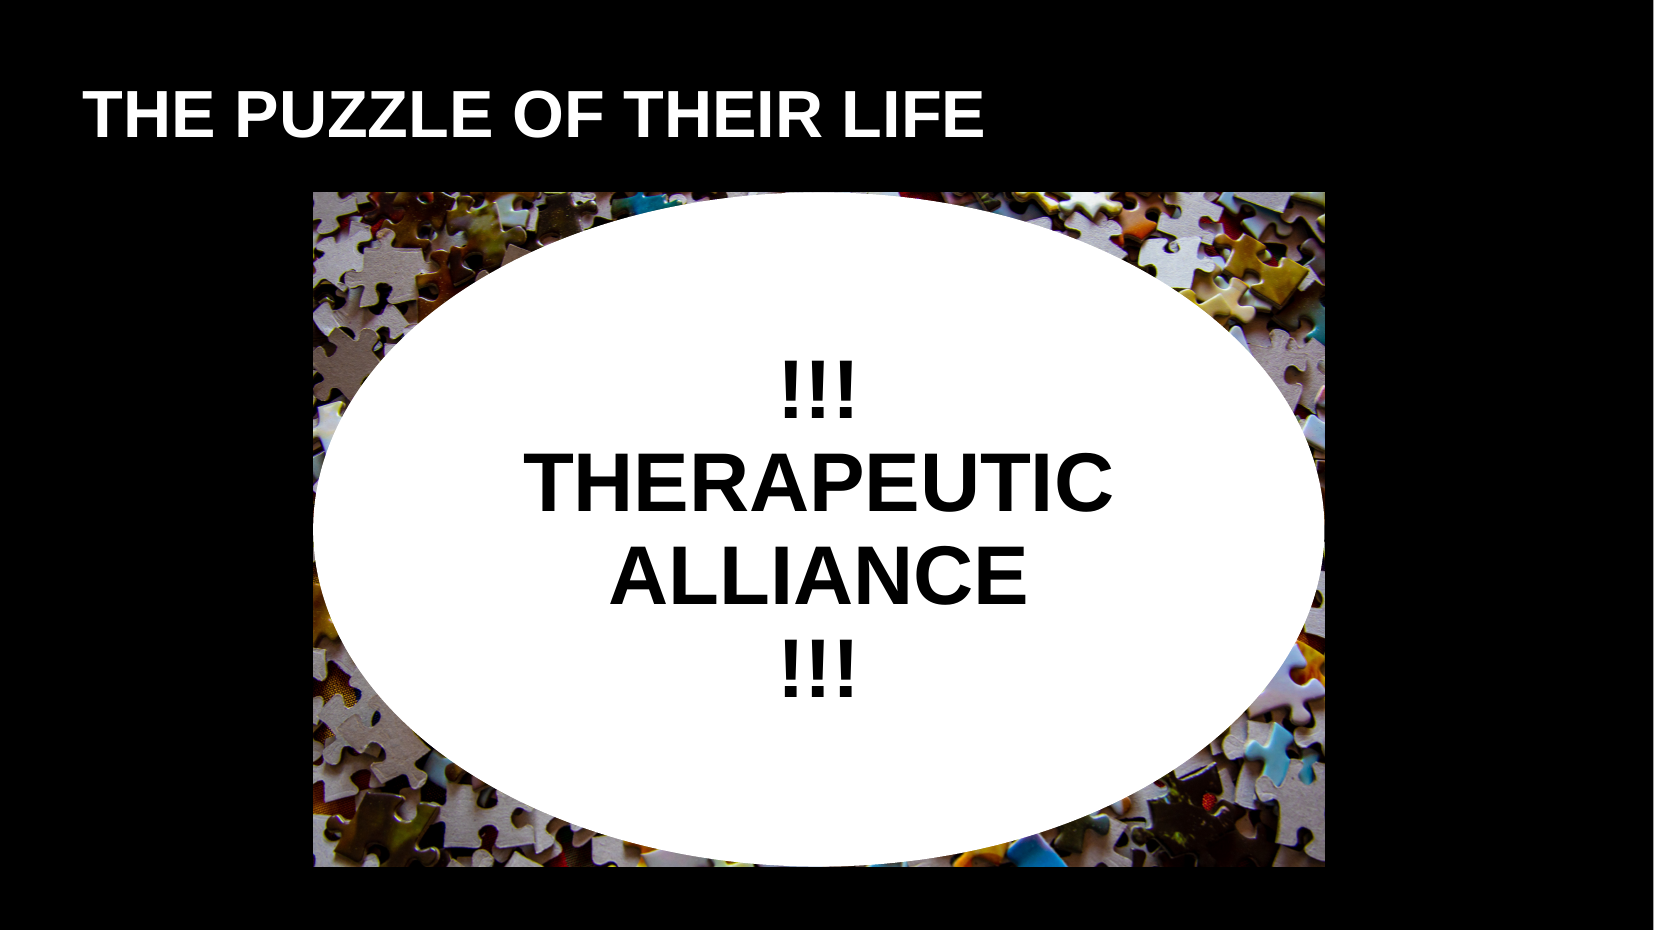

# THE PUZZLE OF THEIR LIFE
!!!
THERAPEUTIC
ALLIANCE
!!!